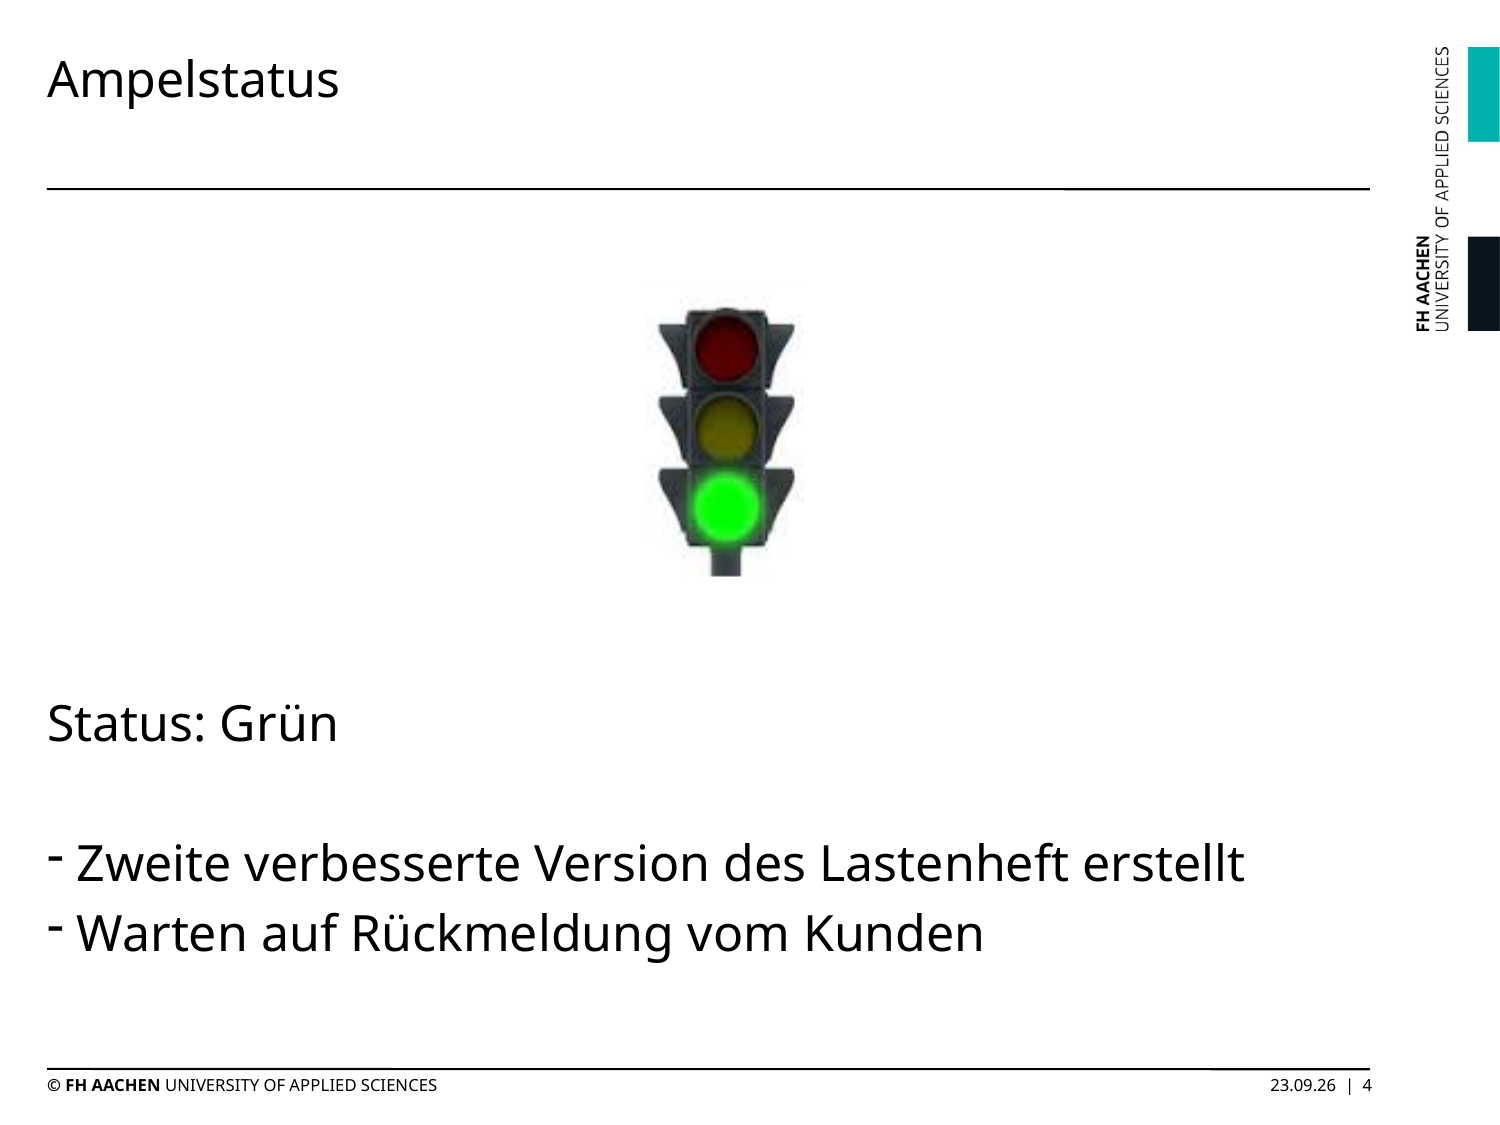

# Ampelstatus
Status: Grün
 Zweite verbesserte Version des Lastenheft erstellt
 Warten auf Rückmeldung vom Kunden